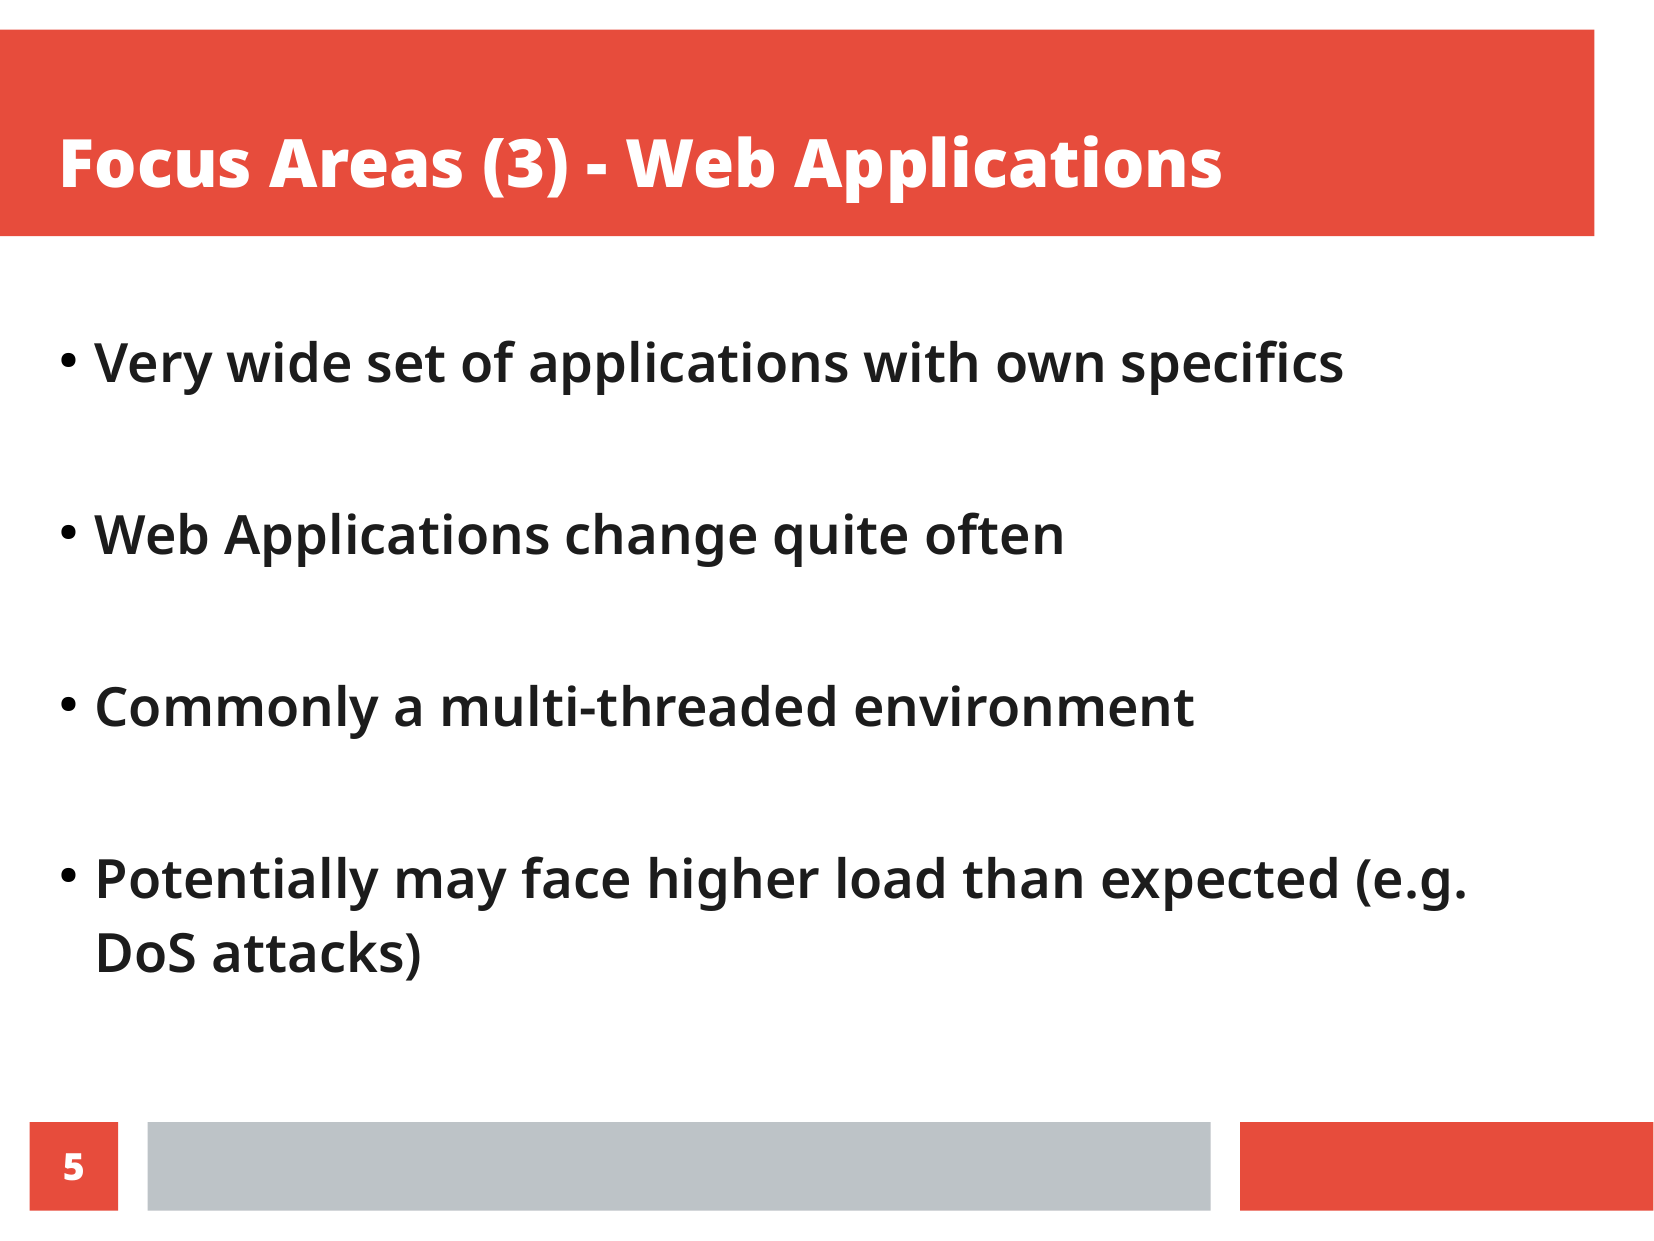

# Focus Areas (3) - Web Applications
Very wide set of applications with own specifics
Web Applications change quite often
Commonly a multi-threaded environment
Potentially may face higher load than expected (e.g. DoS attacks)
5